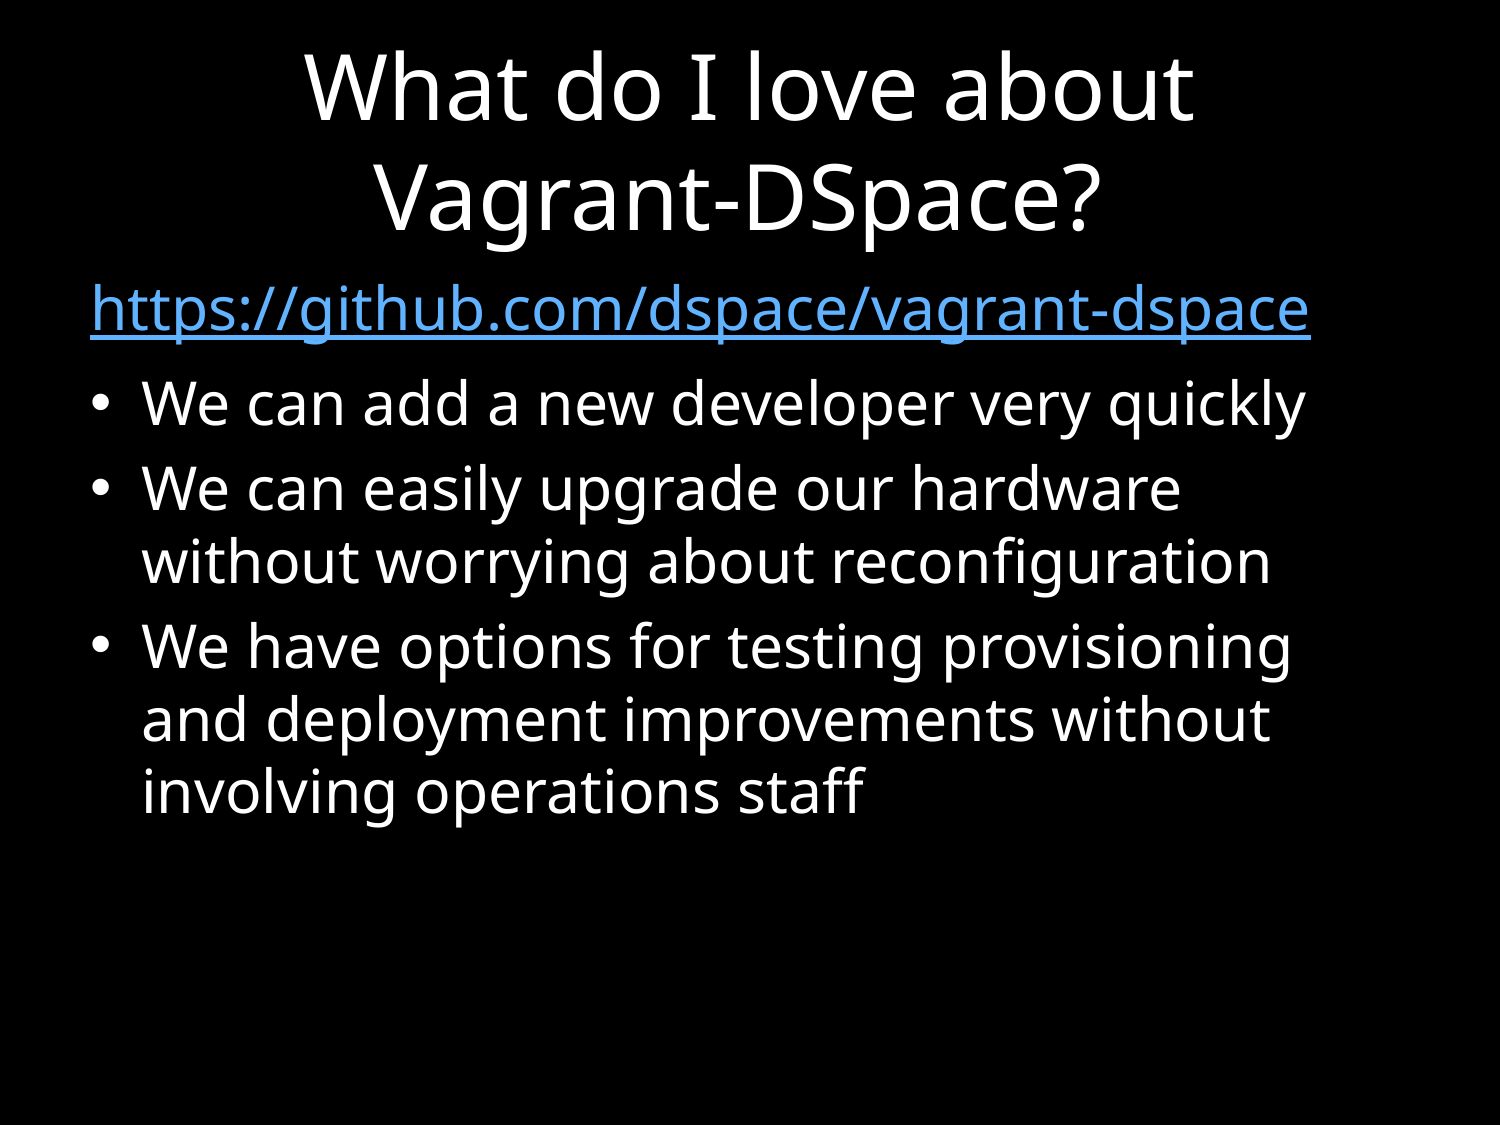

# What do I love about Vagrant-DSpace?
https://github.com/dspace/vagrant-dspace
We can add a new developer very quickly
We can easily upgrade our hardware without worrying about reconfiguration
We have options for testing provisioning and deployment improvements without involving operations staff